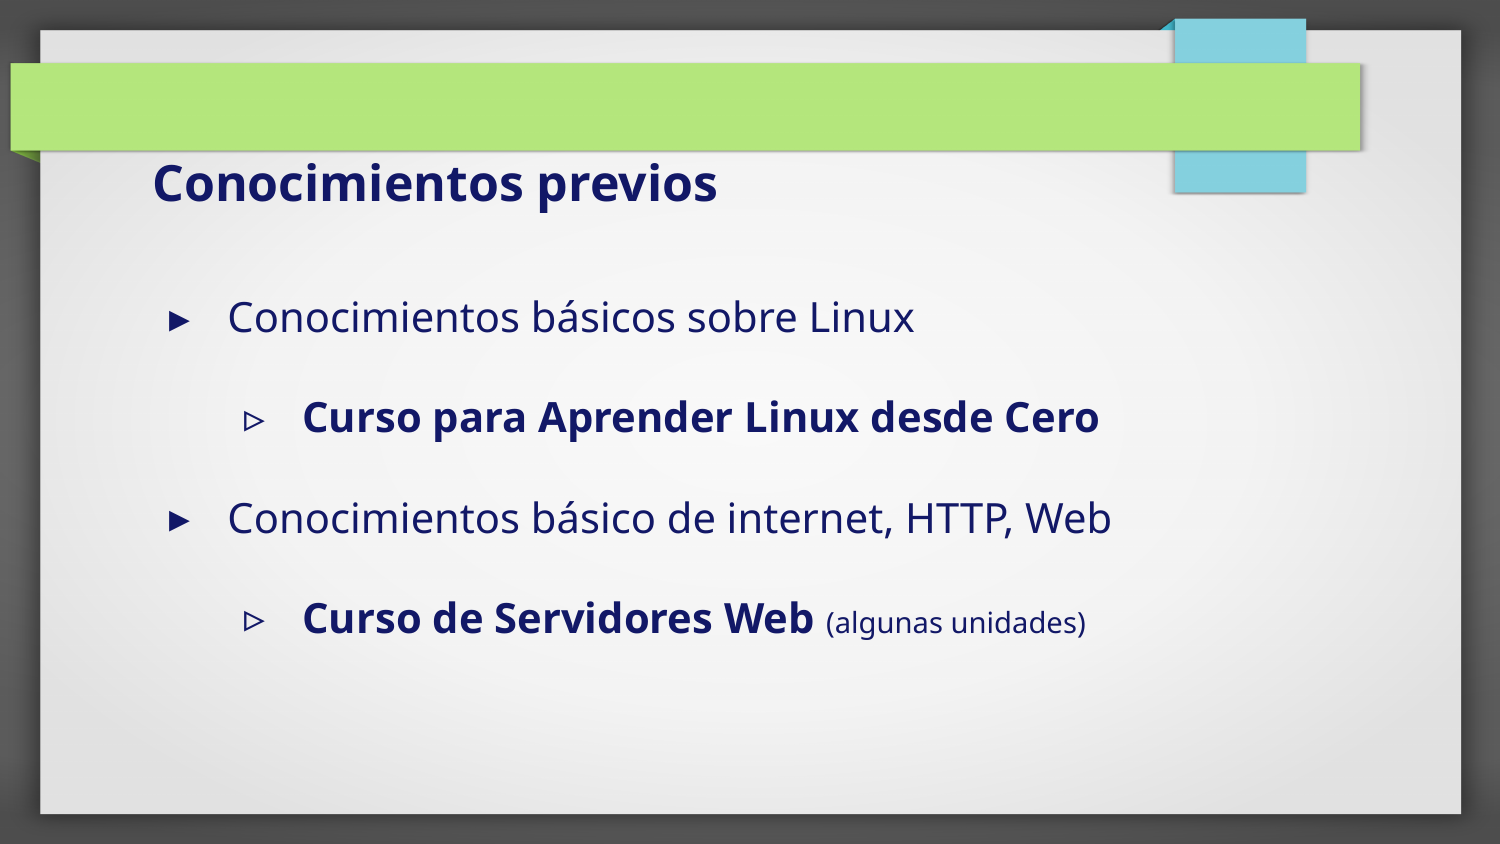

# Conocimientos previos
Conocimientos básicos sobre Linux
Curso para Aprender Linux desde Cero
Conocimientos básico de internet, HTTP, Web
Curso de Servidores Web (algunas unidades)